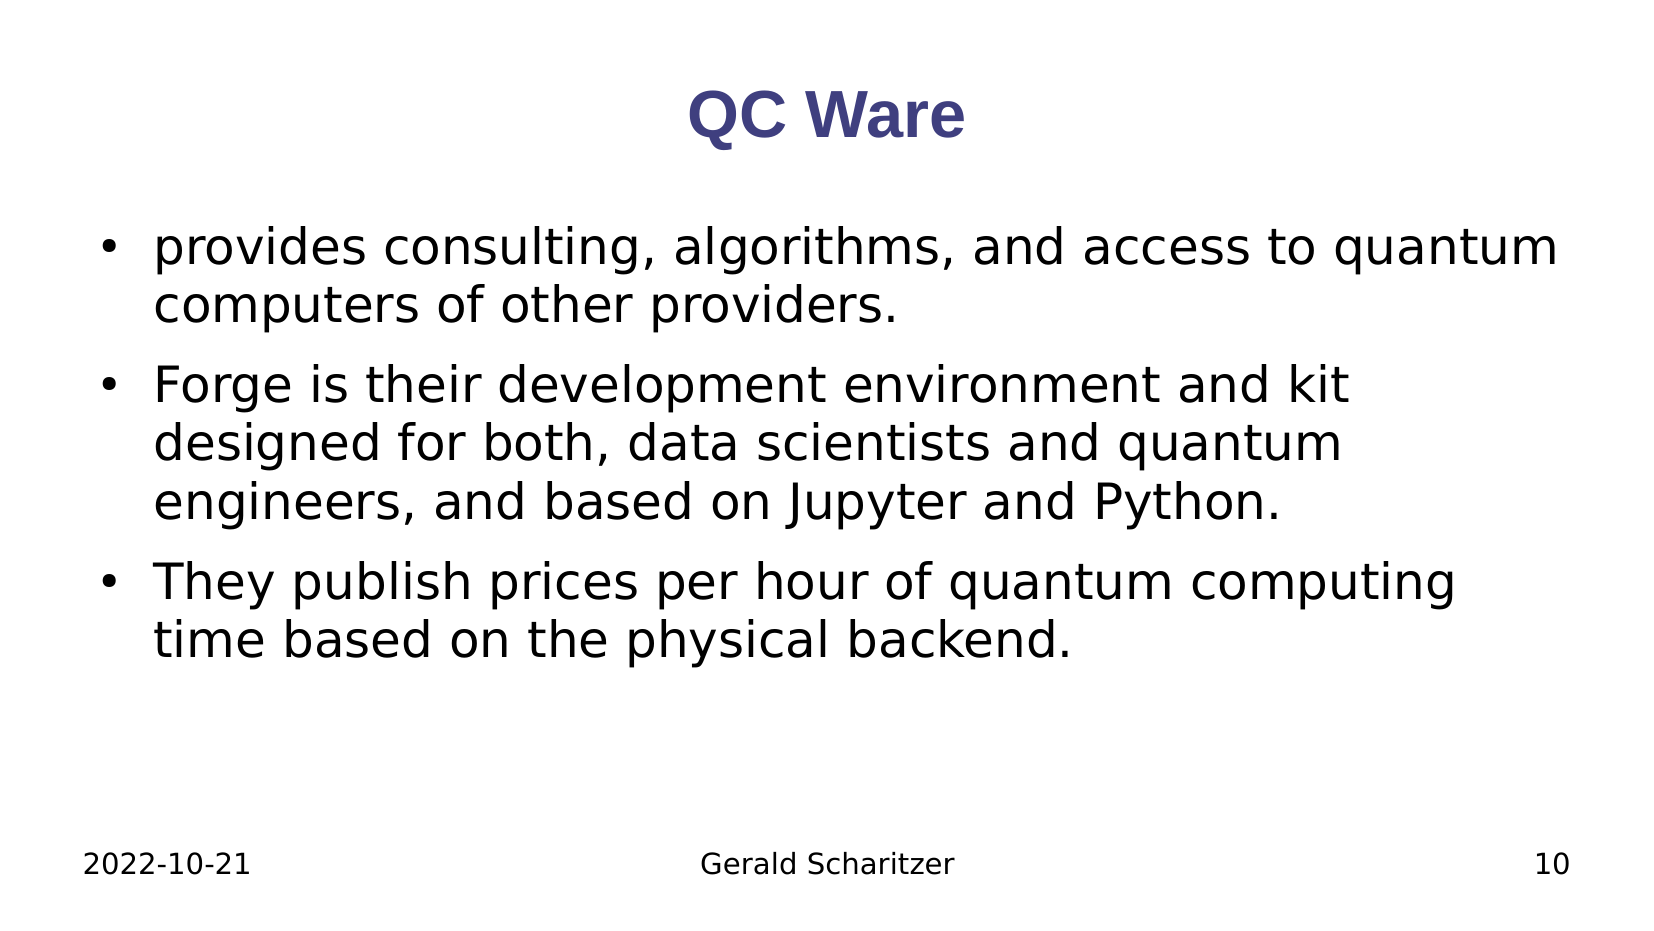

# QC Ware
provides consulting, algorithms, and access to quantum computers of other providers.
Forge is their development environment and kit designed for both, data scientists and quantum engineers, and based on Jupyter and Python.
They publish prices per hour of quantum computing time based on the physical backend.
2022-10-21
Gerald Scharitzer
10